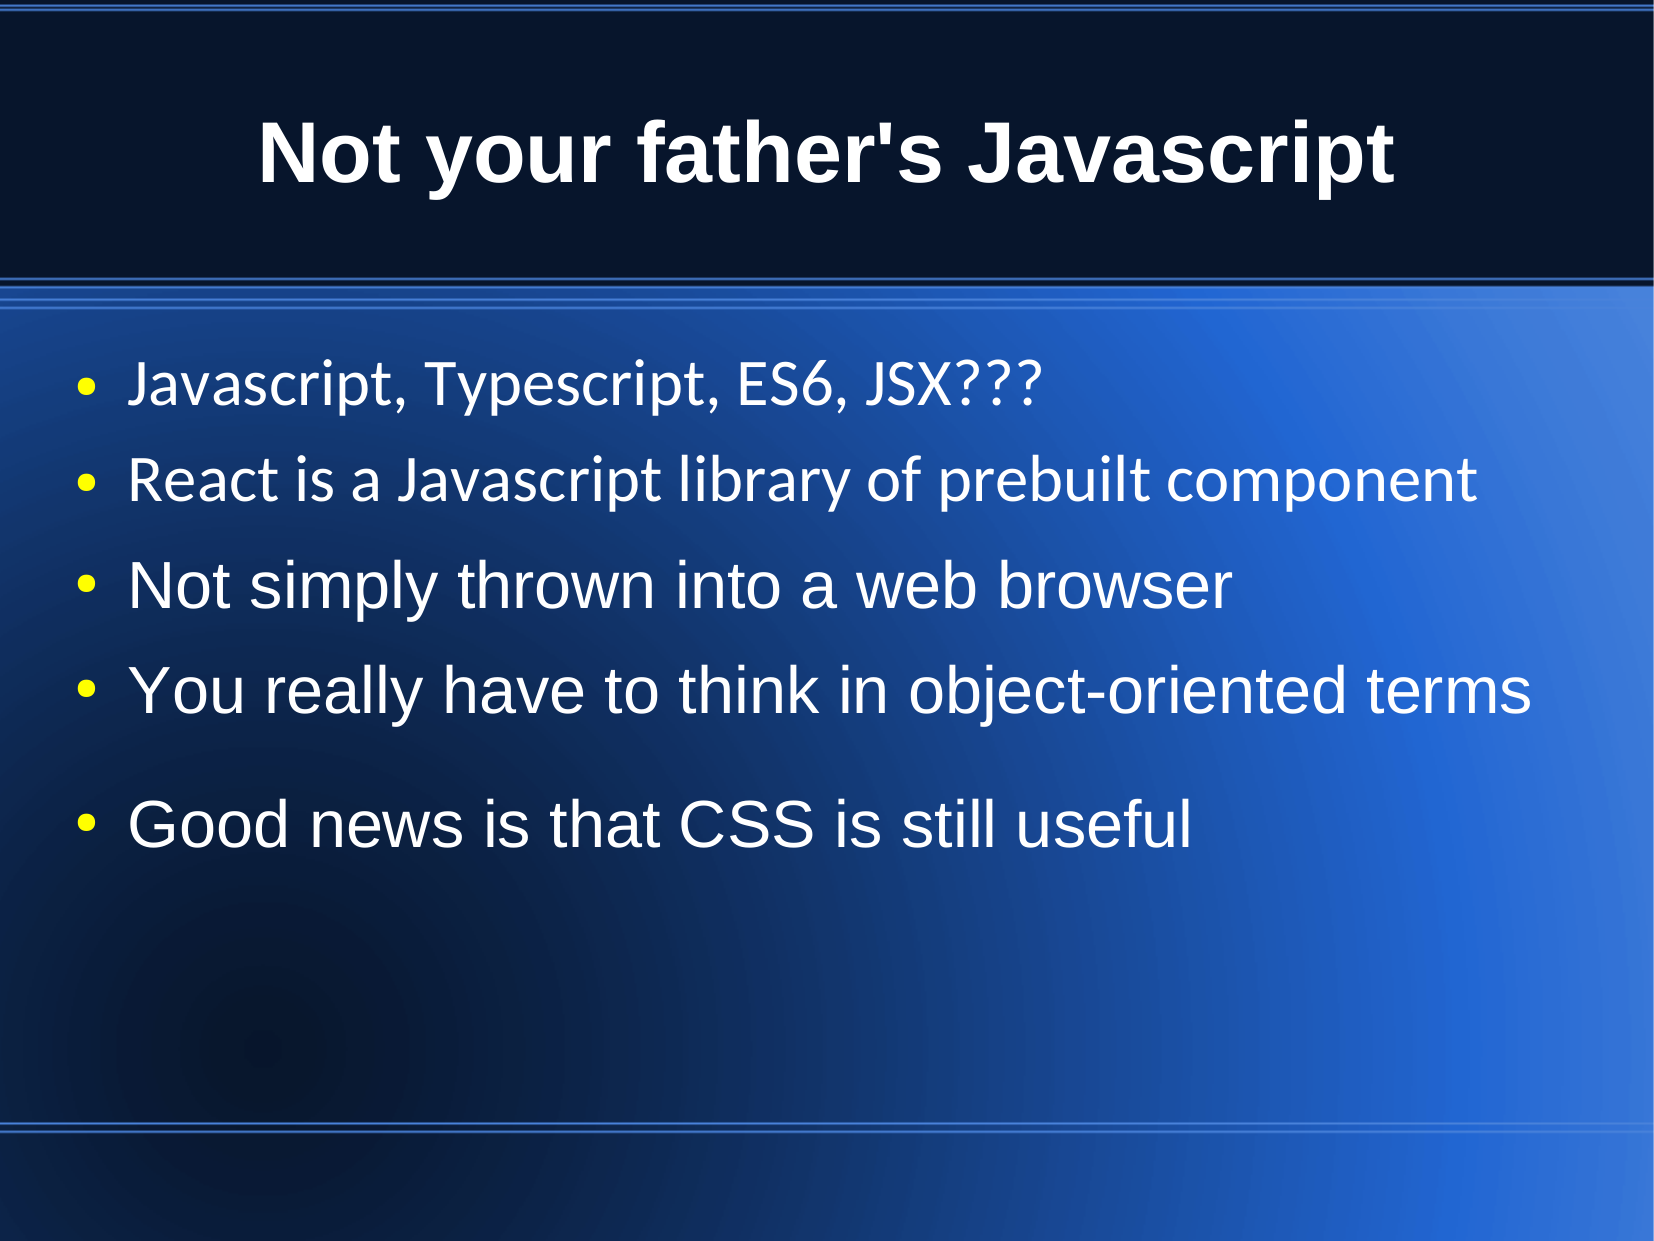

# Not your father's Javascript
Javascript, Typescript, ES6, JSX???
React is a Javascript library of prebuilt component
Not simply thrown into a web browser
You really have to think in object-oriented terms
Good news is that CSS is still useful